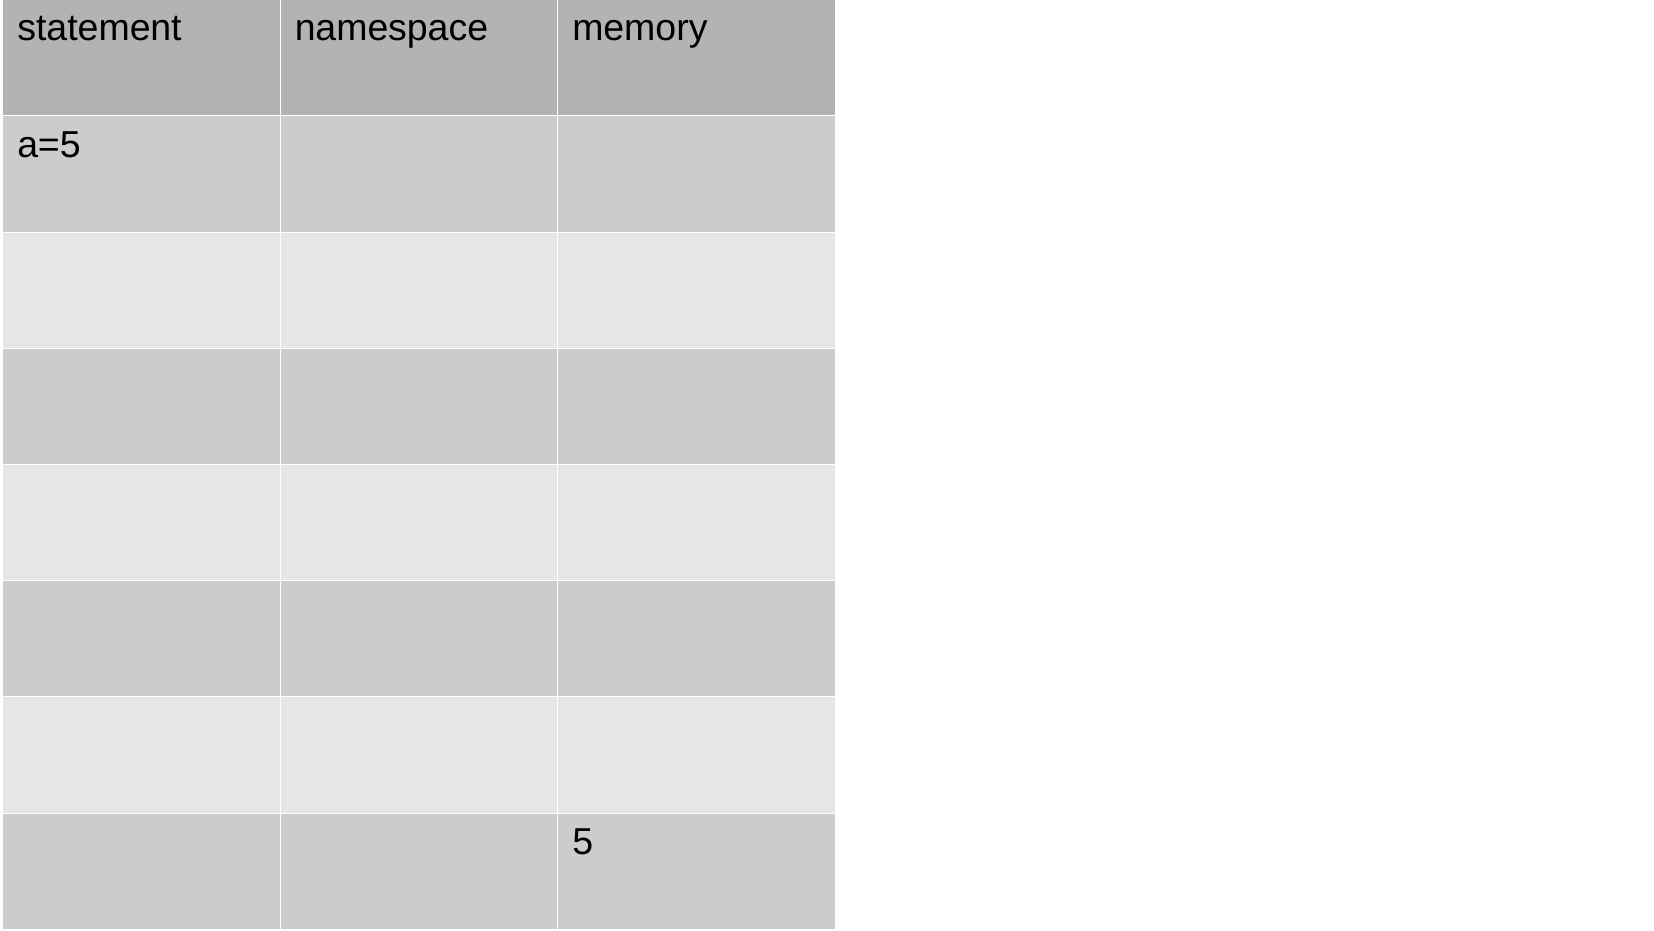

| statement | namespace | memory |
| --- | --- | --- |
| a=5 | | |
| | | |
| | | |
| | | |
| | | |
| | | |
| | | 5 |